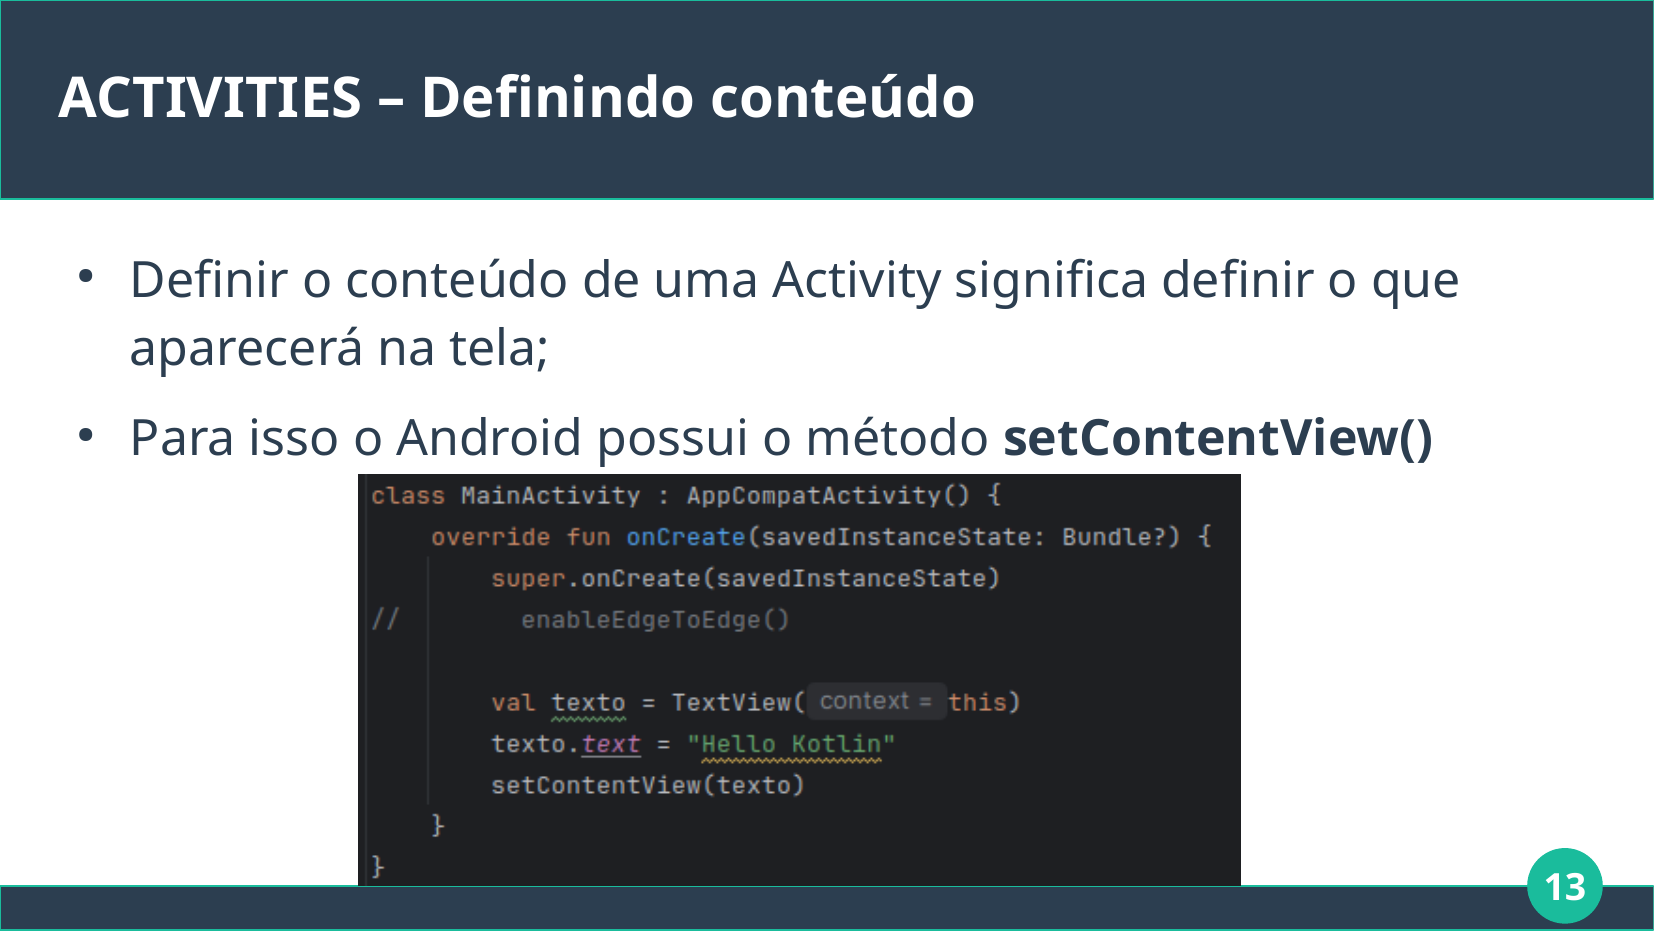

# ACTIVITIES – Definindo conteúdo
Definir o conteúdo de uma Activity significa definir o que aparecerá na tela;
Para isso o Android possui o método setContentView()
13